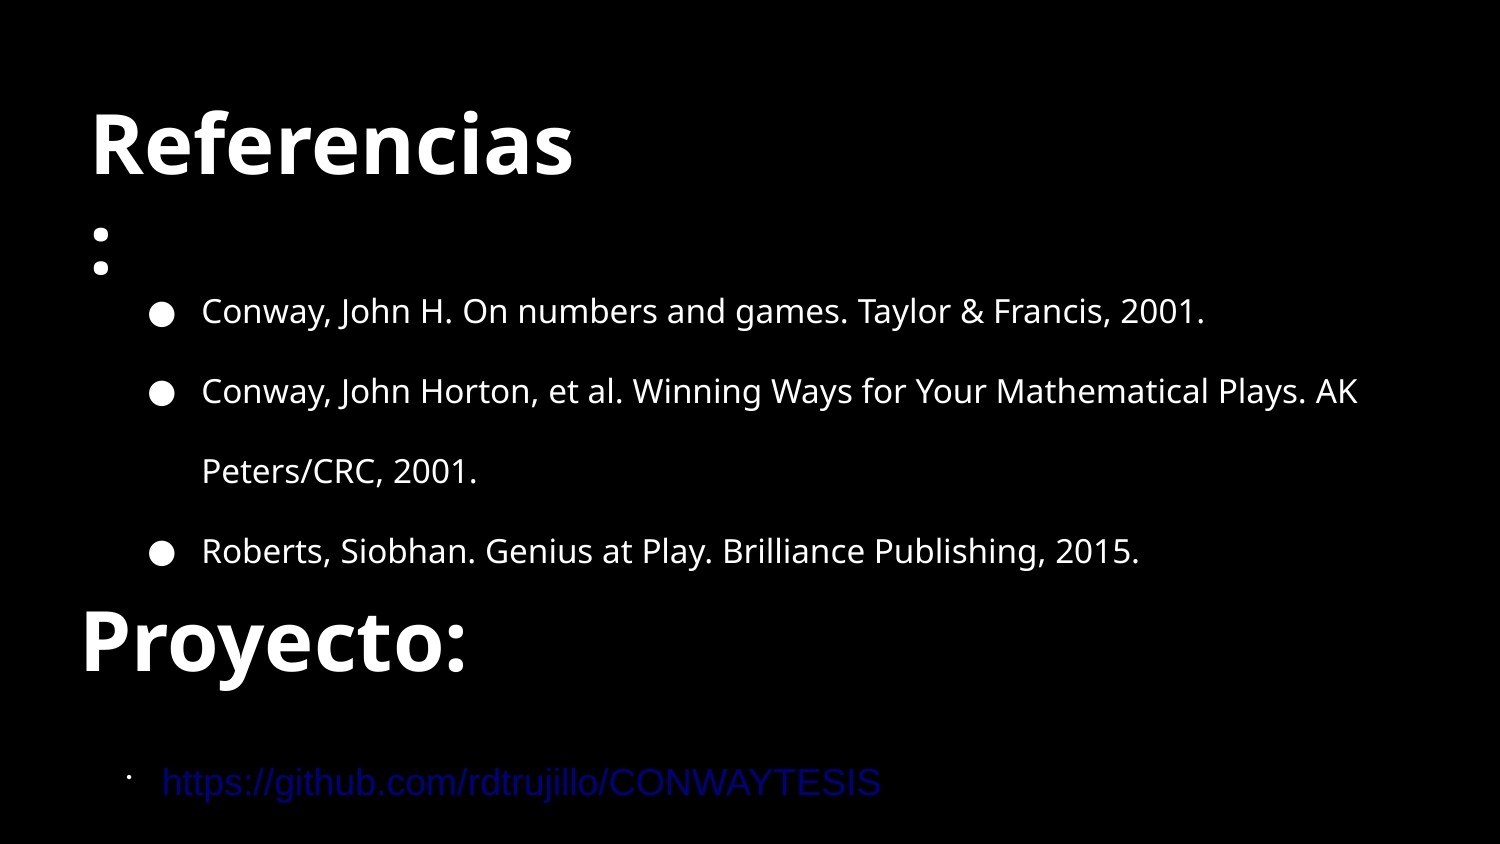

# Referencias:
Conway, John H. On numbers and games. Taylor & Francis, 2001.
Conway, John Horton, et al. Winning Ways for Your Mathematical Plays. AK Peters/CRC, 2001.
Roberts, Siobhan. Genius at Play. Brilliance Publishing, 2015.
Proyecto:
https://github.com/rdtrujillo/CONWAYTESIS